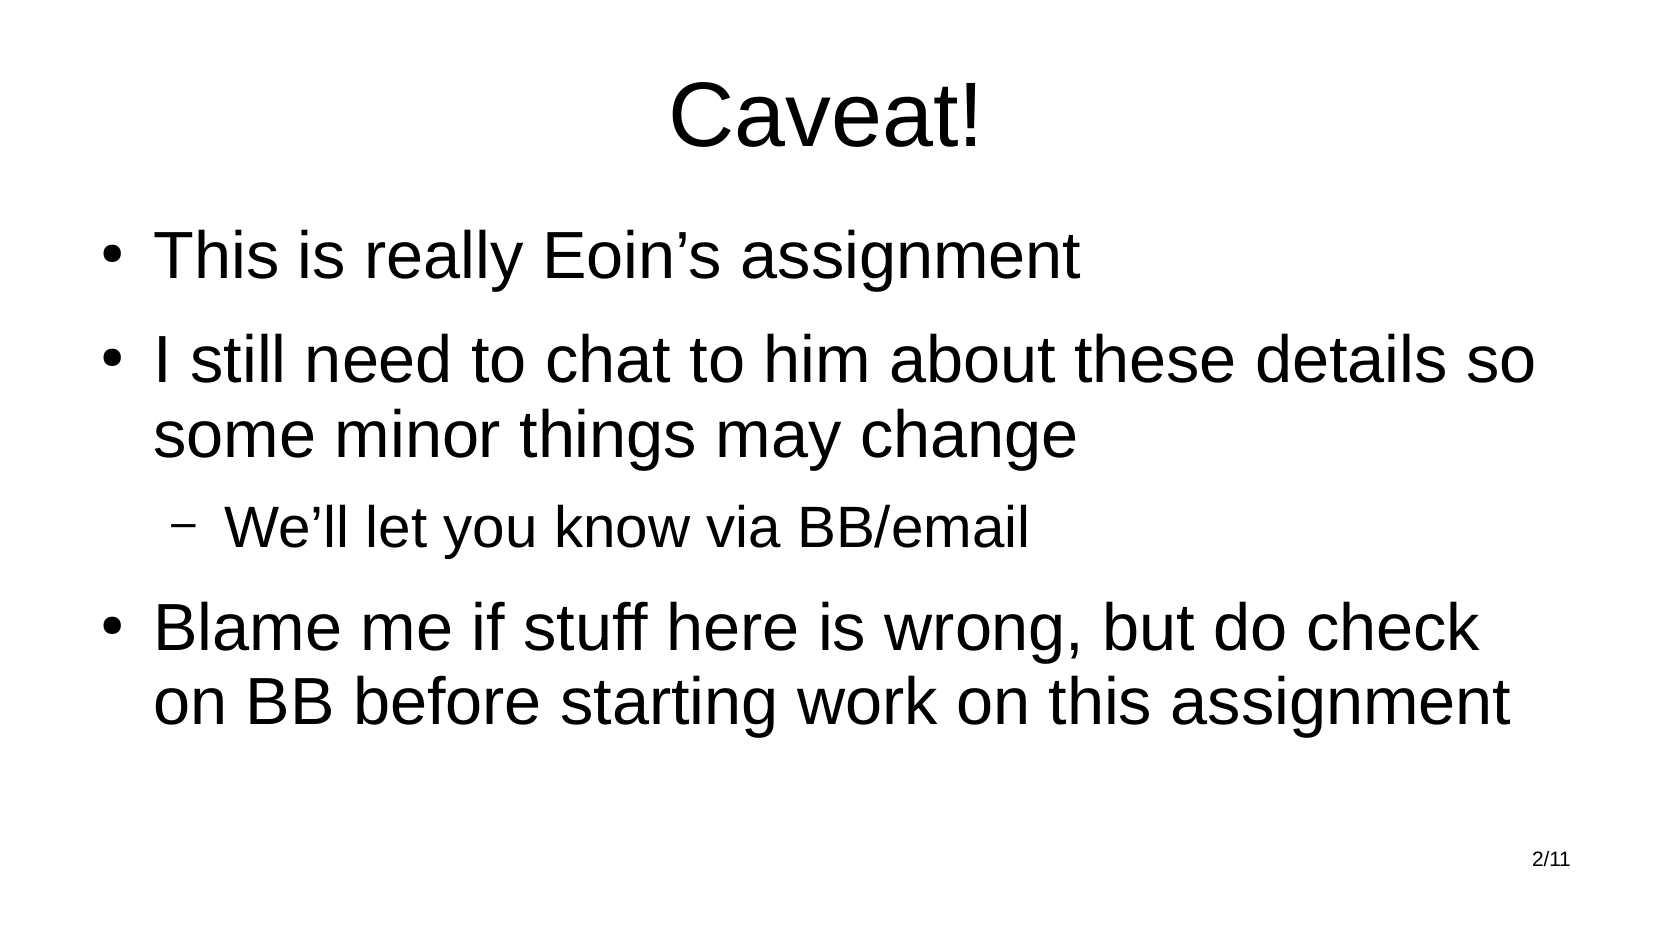

# Caveat!
This is really Eoin’s assignment
I still need to chat to him about these details so some minor things may change
We’ll let you know via BB/email
Blame me if stuff here is wrong, but do check on BB before starting work on this assignment
2